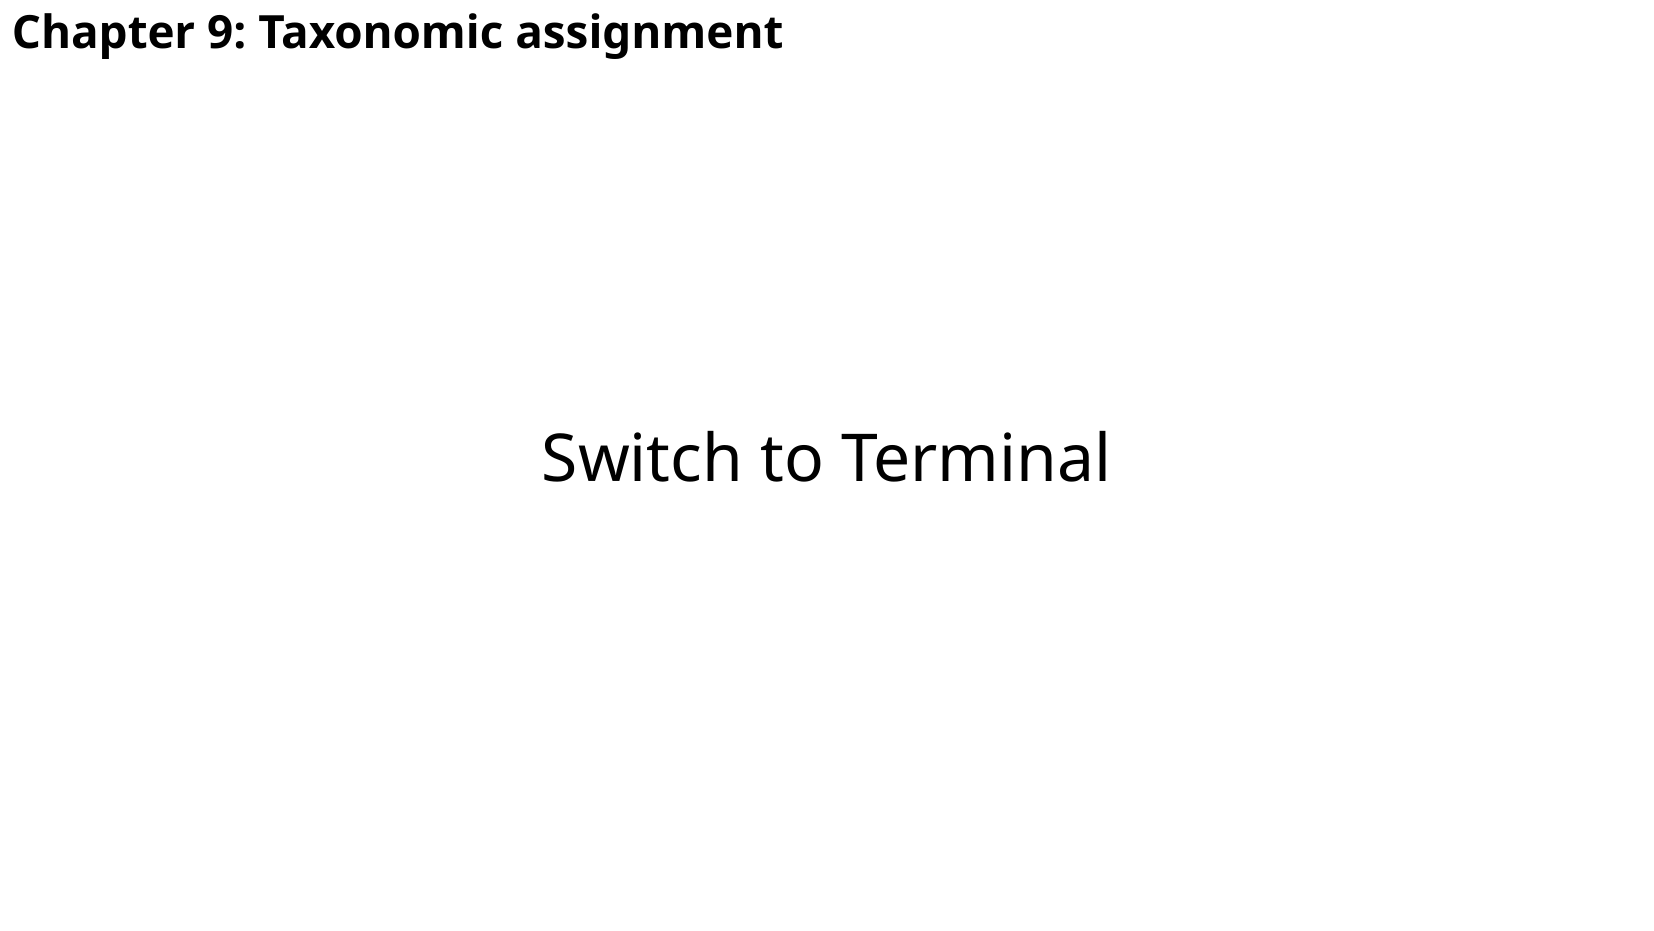

# Chapter 9: Taxonomic assignment
Switch to Terminal